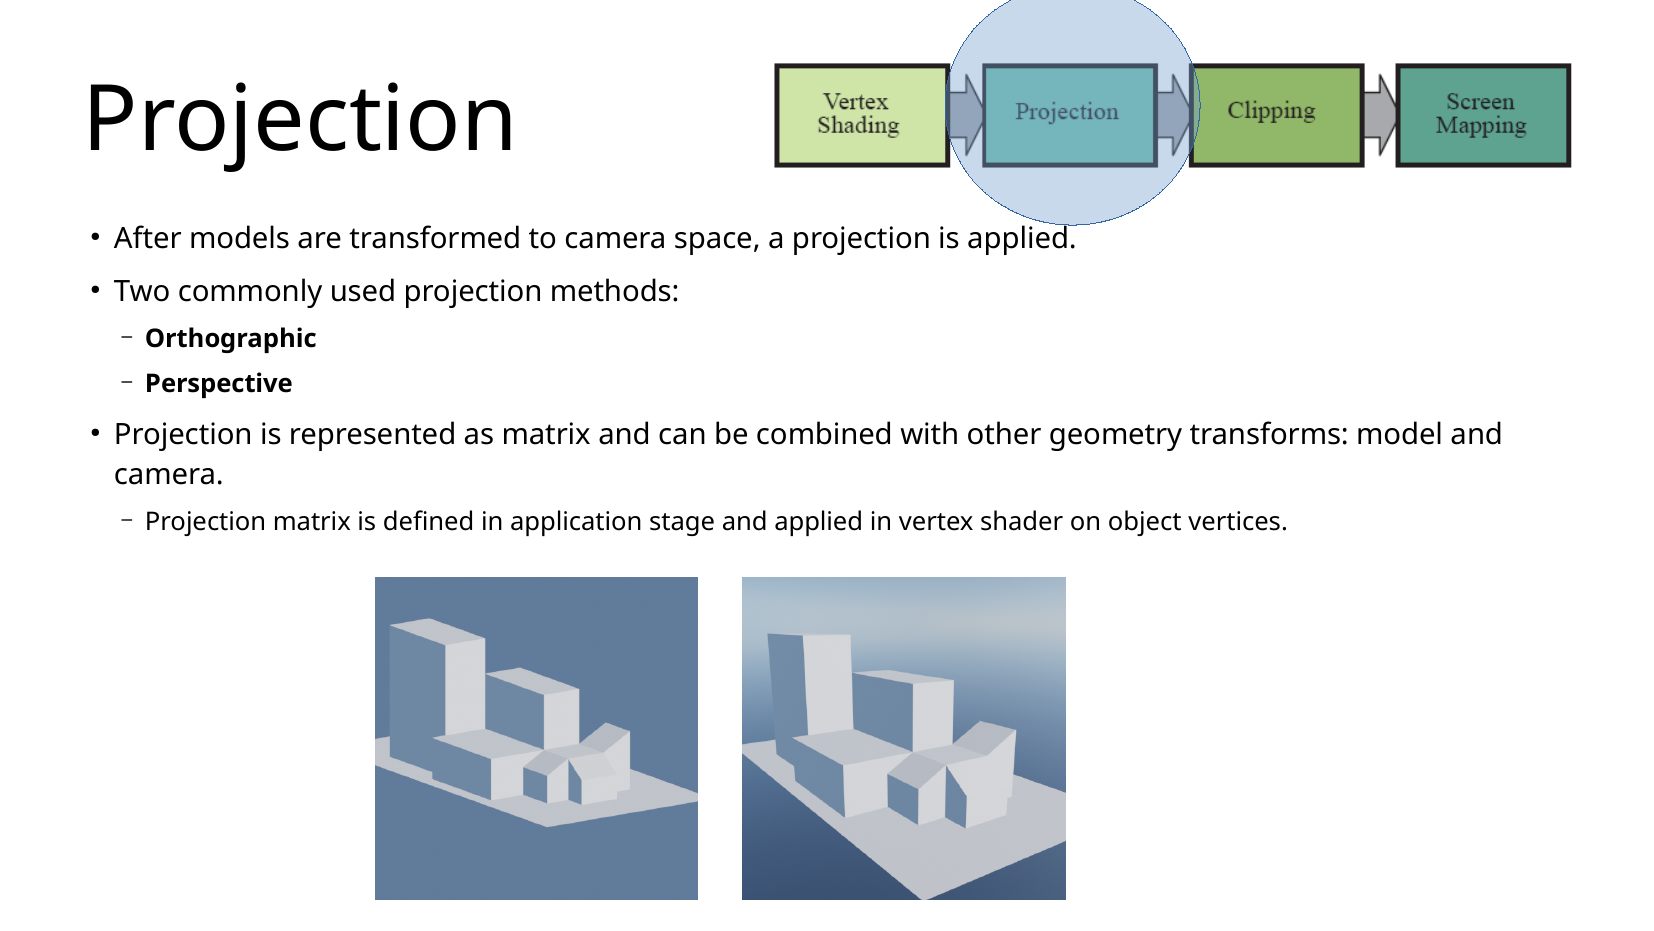

# Projection
After models are transformed to camera space, a projection is applied.
Two commonly used projection methods:
Orthographic
Perspective
Projection is represented as matrix and can be combined with other geometry transforms: model and camera.
Projection matrix is defined in application stage and applied in vertex shader on object vertices.